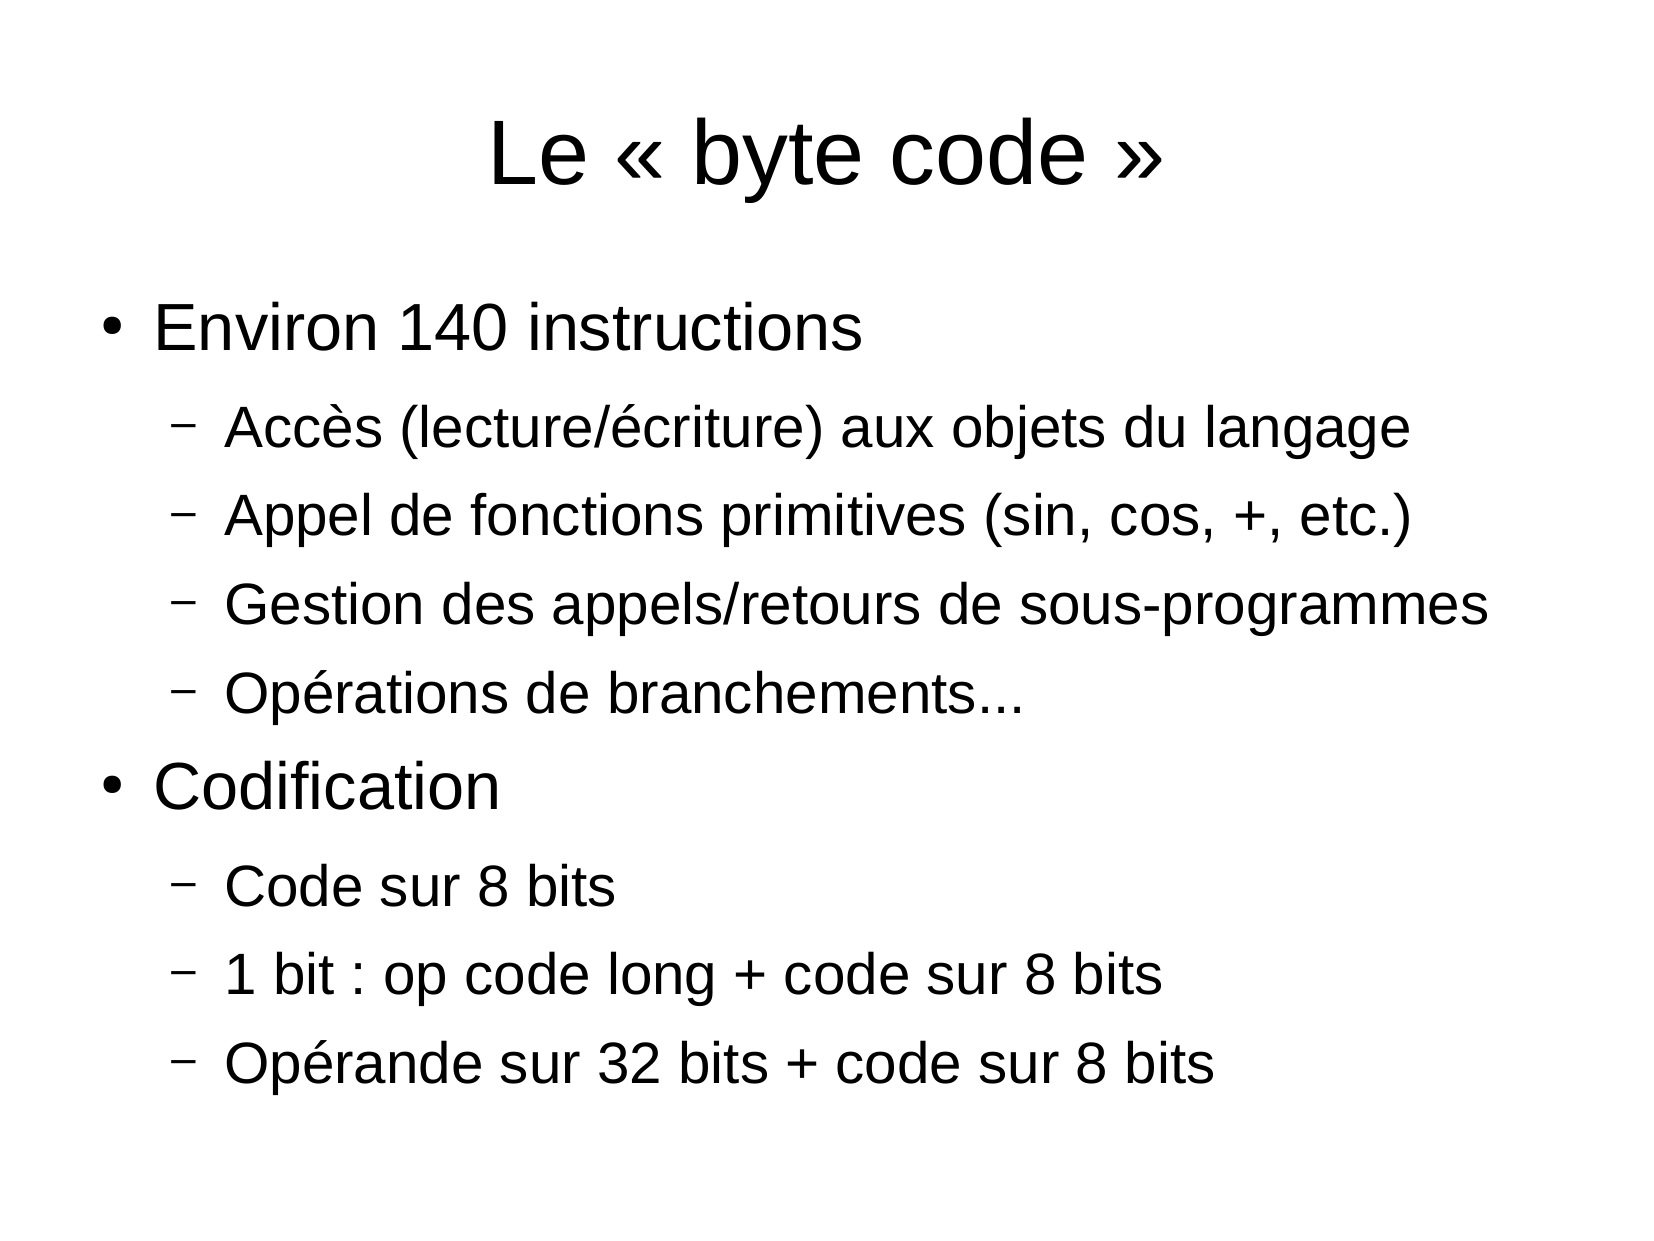

# Le « byte code »
Environ 140 instructions
Accès (lecture/écriture) aux objets du langage
Appel de fonctions primitives (sin, cos, +, etc.)
Gestion des appels/retours de sous-programmes
Opérations de branchements...
Codification
Code sur 8 bits
1 bit : op code long + code sur 8 bits
Opérande sur 32 bits + code sur 8 bits